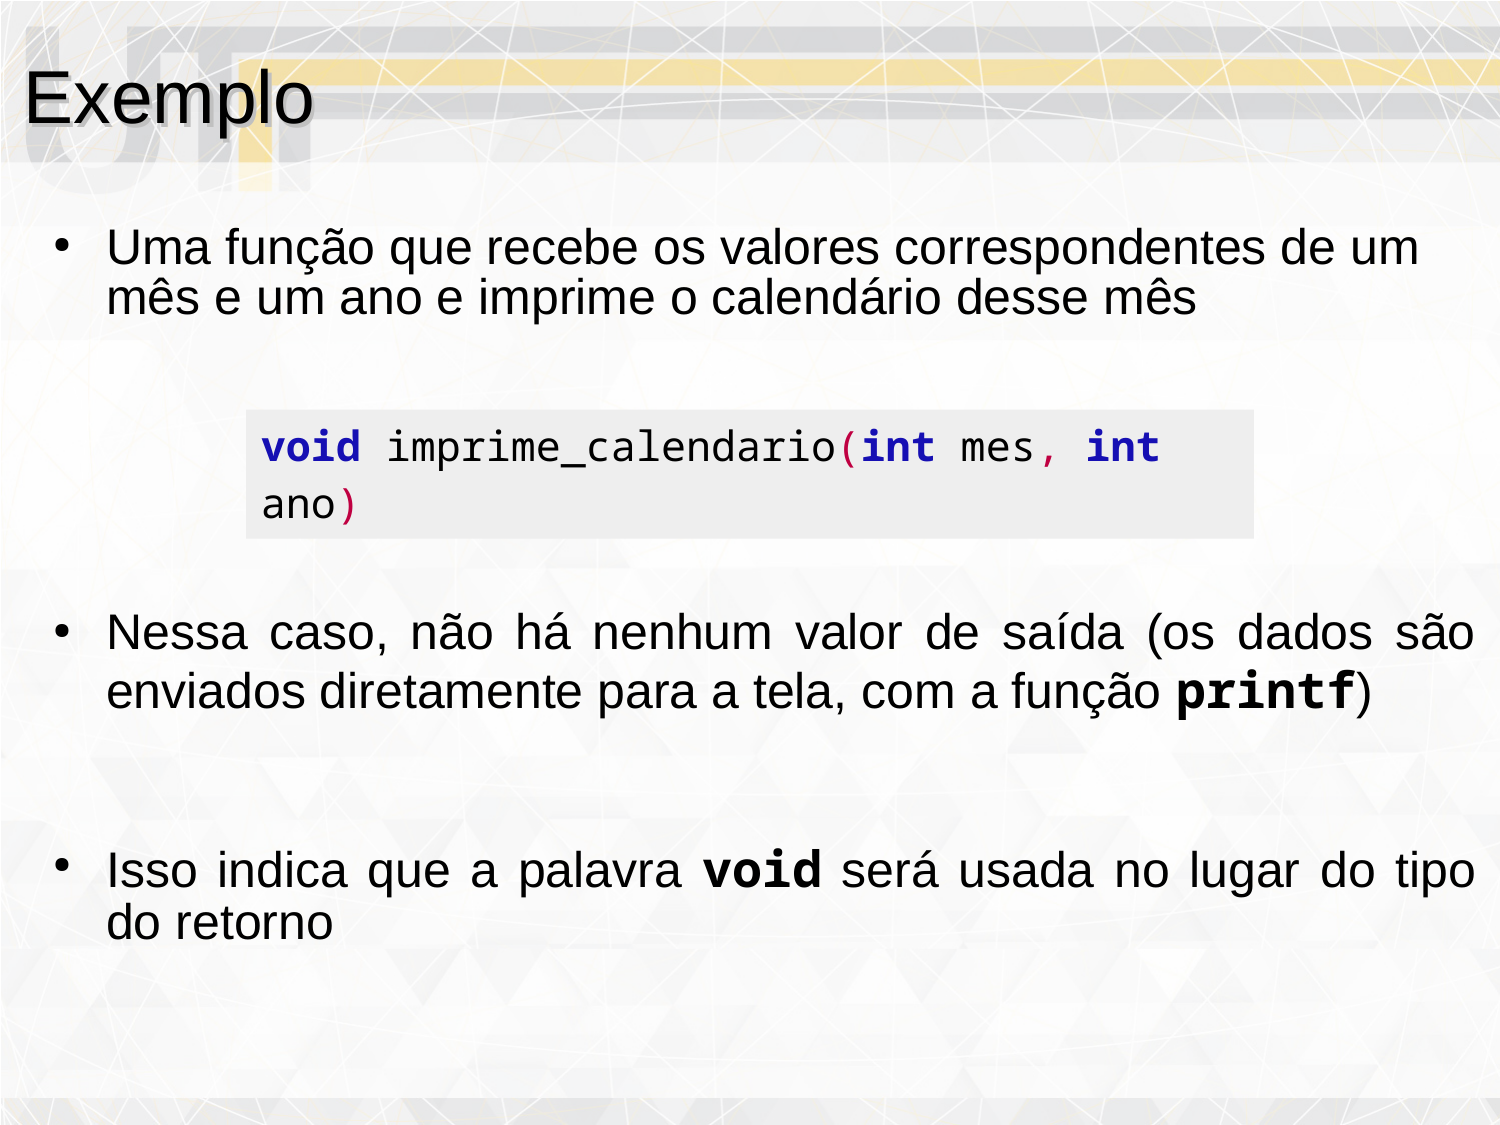

# Exemplo
Uma função que recebe os valores correspondentes de um mês e um ano e imprime o calendário desse mês
Nessa caso, não há nenhum valor de saída (os dados são enviados diretamente para a tela, com a função printf)
Isso indica que a palavra void será usada no lugar do tipo do retorno
void imprime_calendario(int mes, int ano)